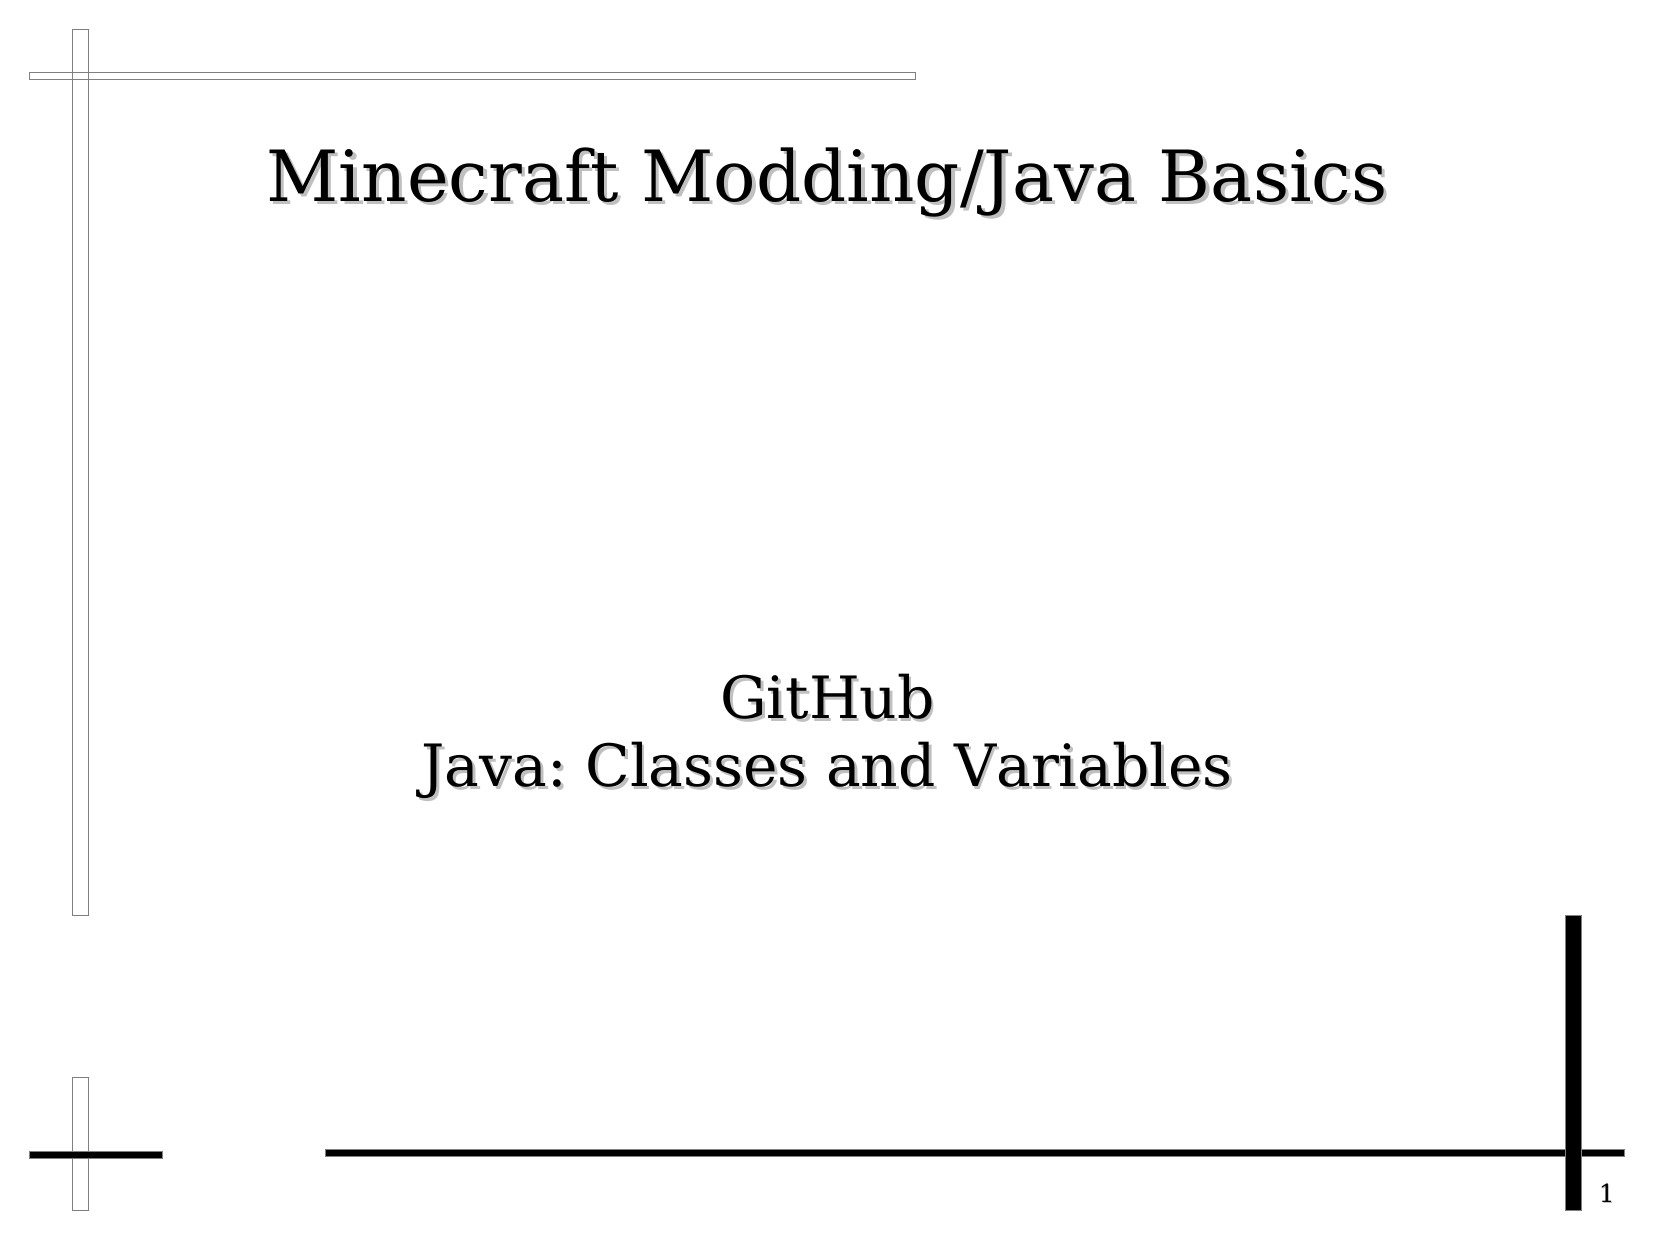

# Minecraft Modding/Java Basics
GitHub
Java: Classes and Variables